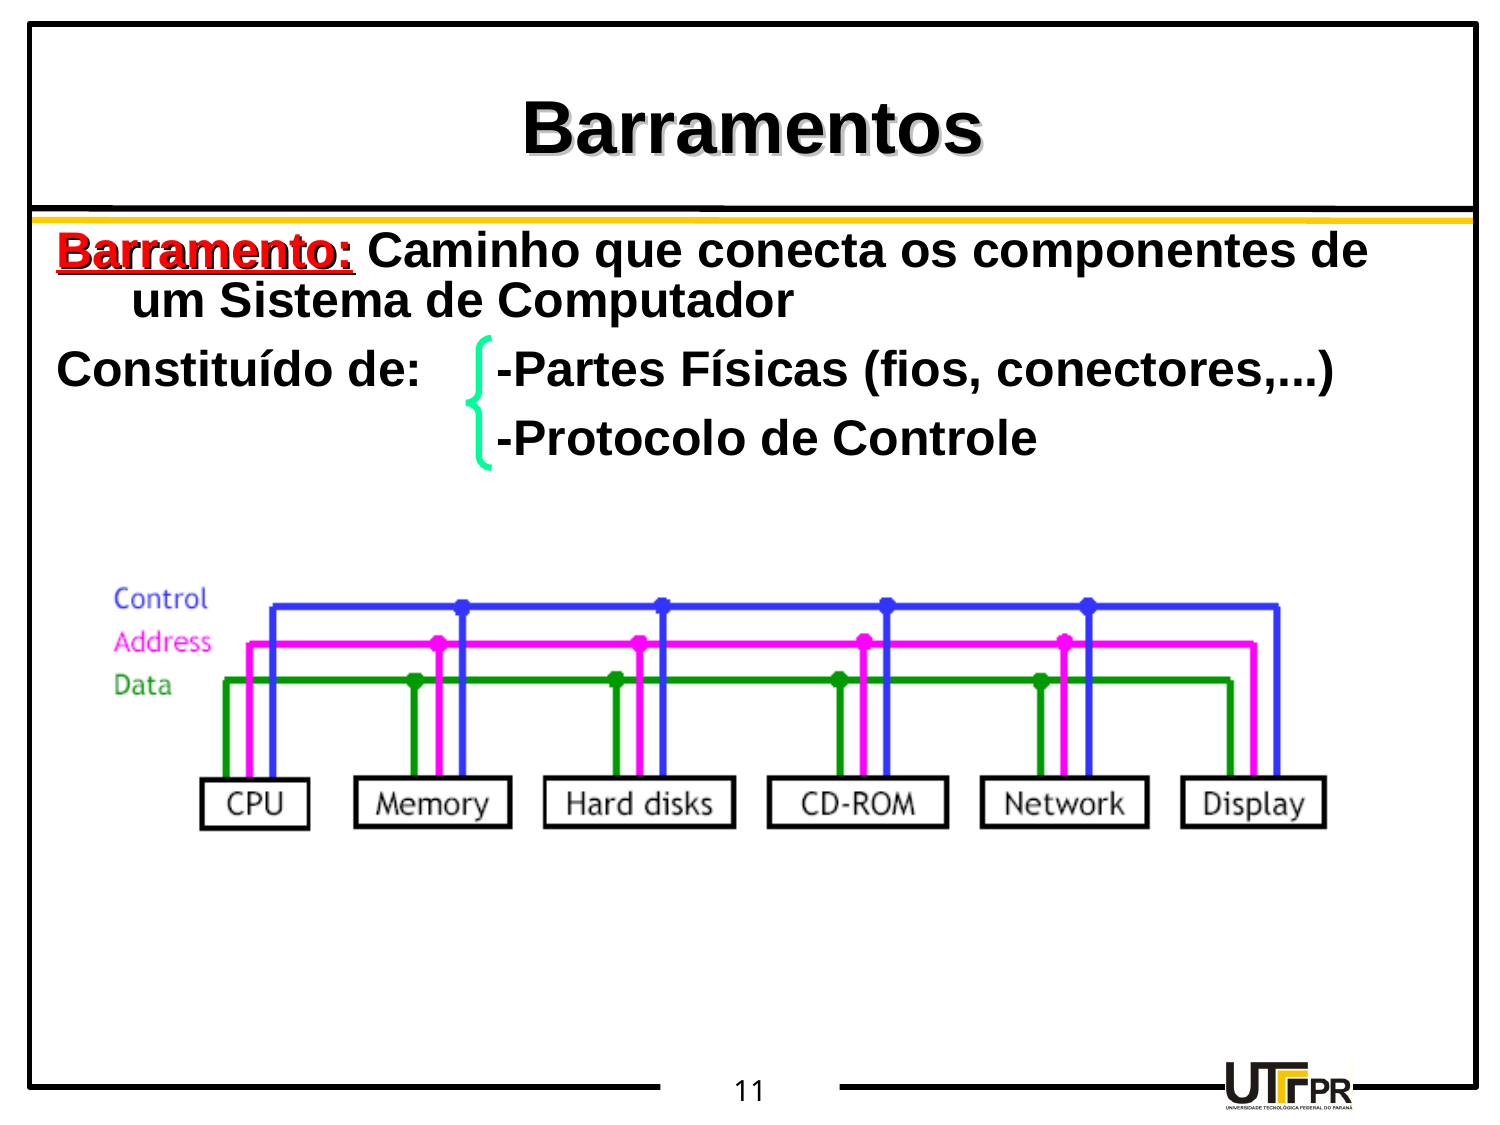

Barramentos
# Barramento: Caminho que conecta os componentes de um Sistema de Computador
Constituído de:	-Partes Físicas (fios, conectores,...)
			 	-Protocolo de Controle